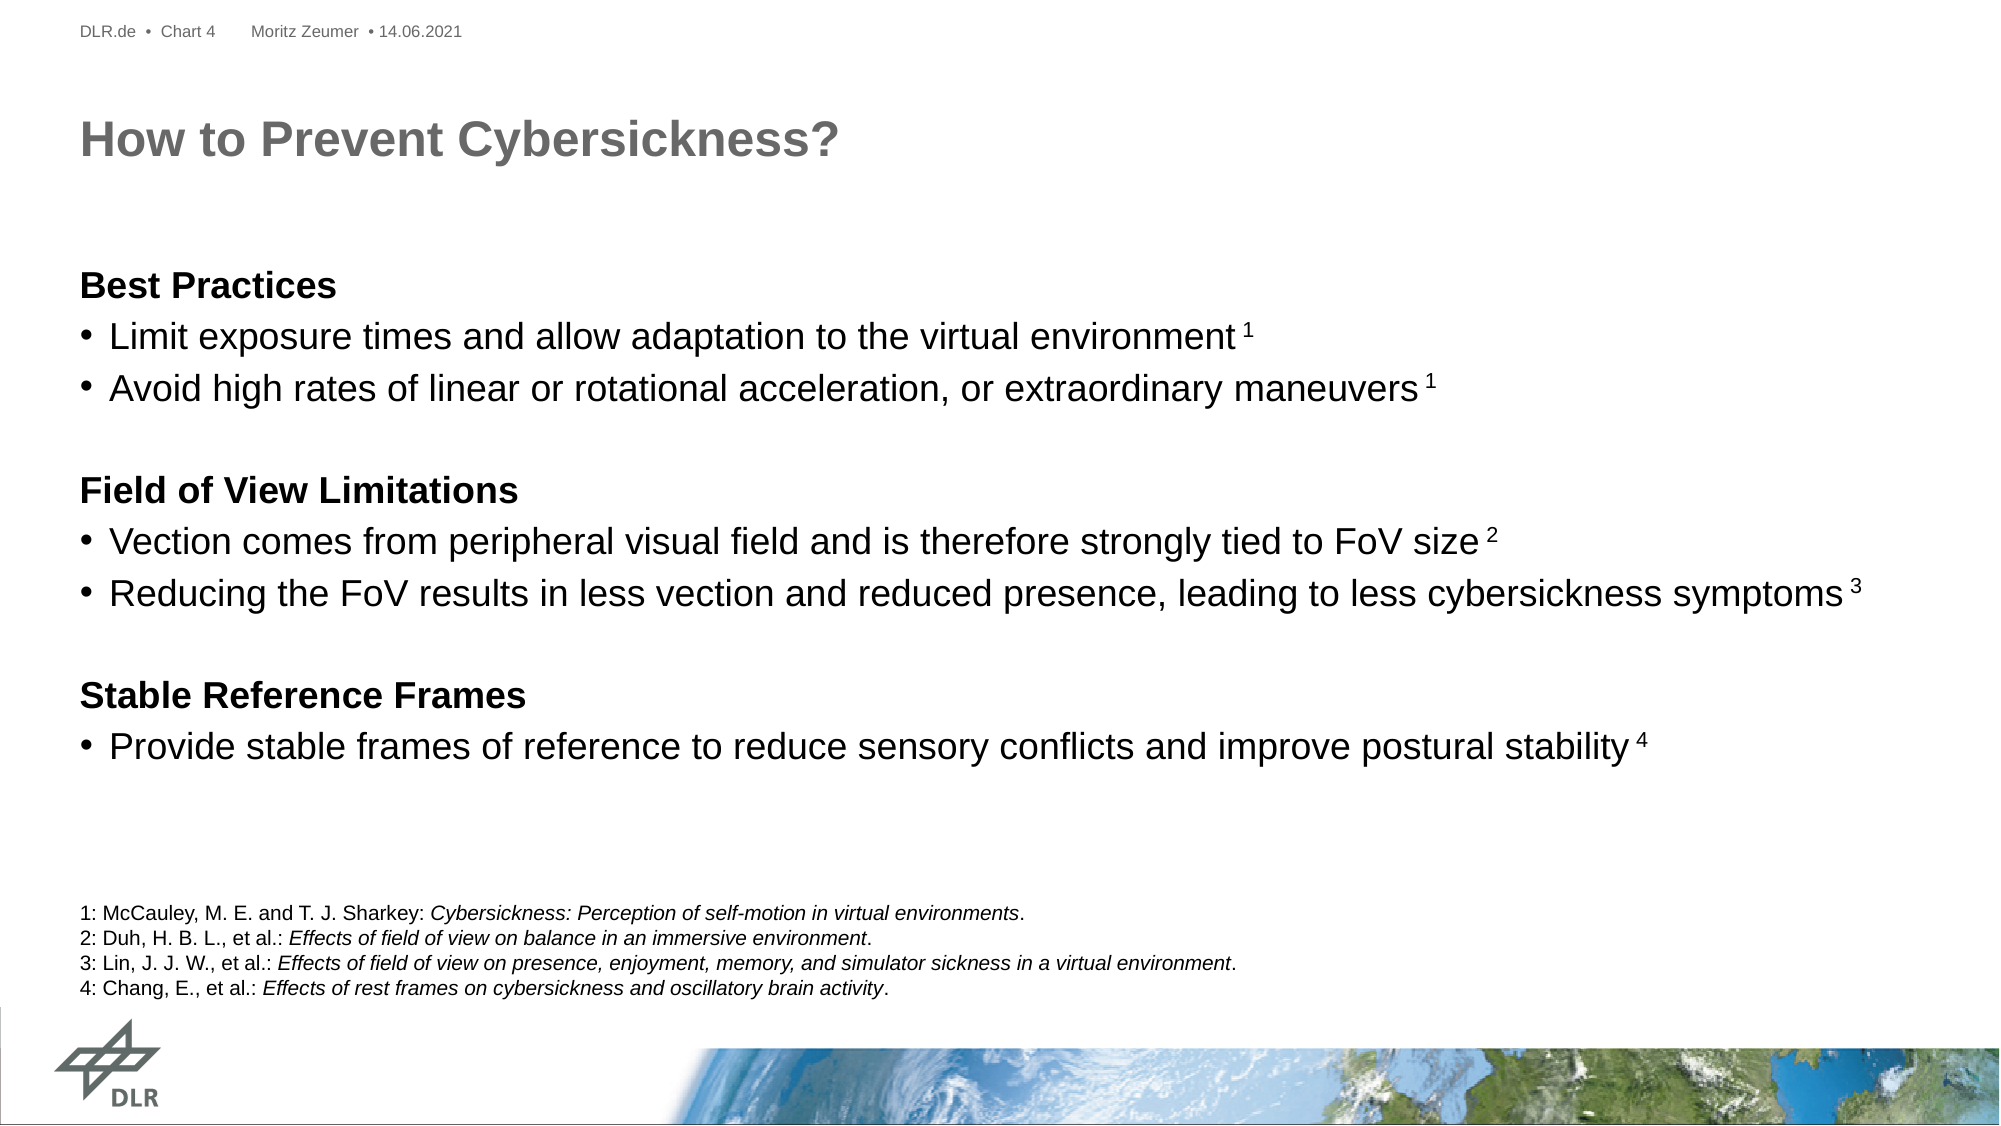

DLR.de • Chart
Moritz Zeumer  • 14.06.2021
How to Prevent Cybersickness?
Best Practices
Limit exposure times and allow adaptation to the virtual environment 1
Avoid high rates of linear or rotational acceleration, or extraordinary maneuvers 1
Field of View Limitations
Vection comes from peripheral visual field and is therefore strongly tied to FoV size 2
Reducing the FoV results in less vection and reduced presence, leading to less cybersickness symptoms 3
Stable Reference Frames
Provide stable frames of reference to reduce sensory conflicts and improve postural stability 4
1: McCauley, M. E. and T. J. Sharkey: Cybersickness: Perception of self-motion in virtual environments.
2: Duh, H. B. L., et al.: Effects of field of view on balance in an immersive environment.
3: Lin, J. J. W., et al.: Effects of field of view on presence, enjoyment, memory, and simulator sickness in a virtual environment.
4: Chang, E., et al.: Effects of rest frames on cybersickness and oscillatory brain activity.